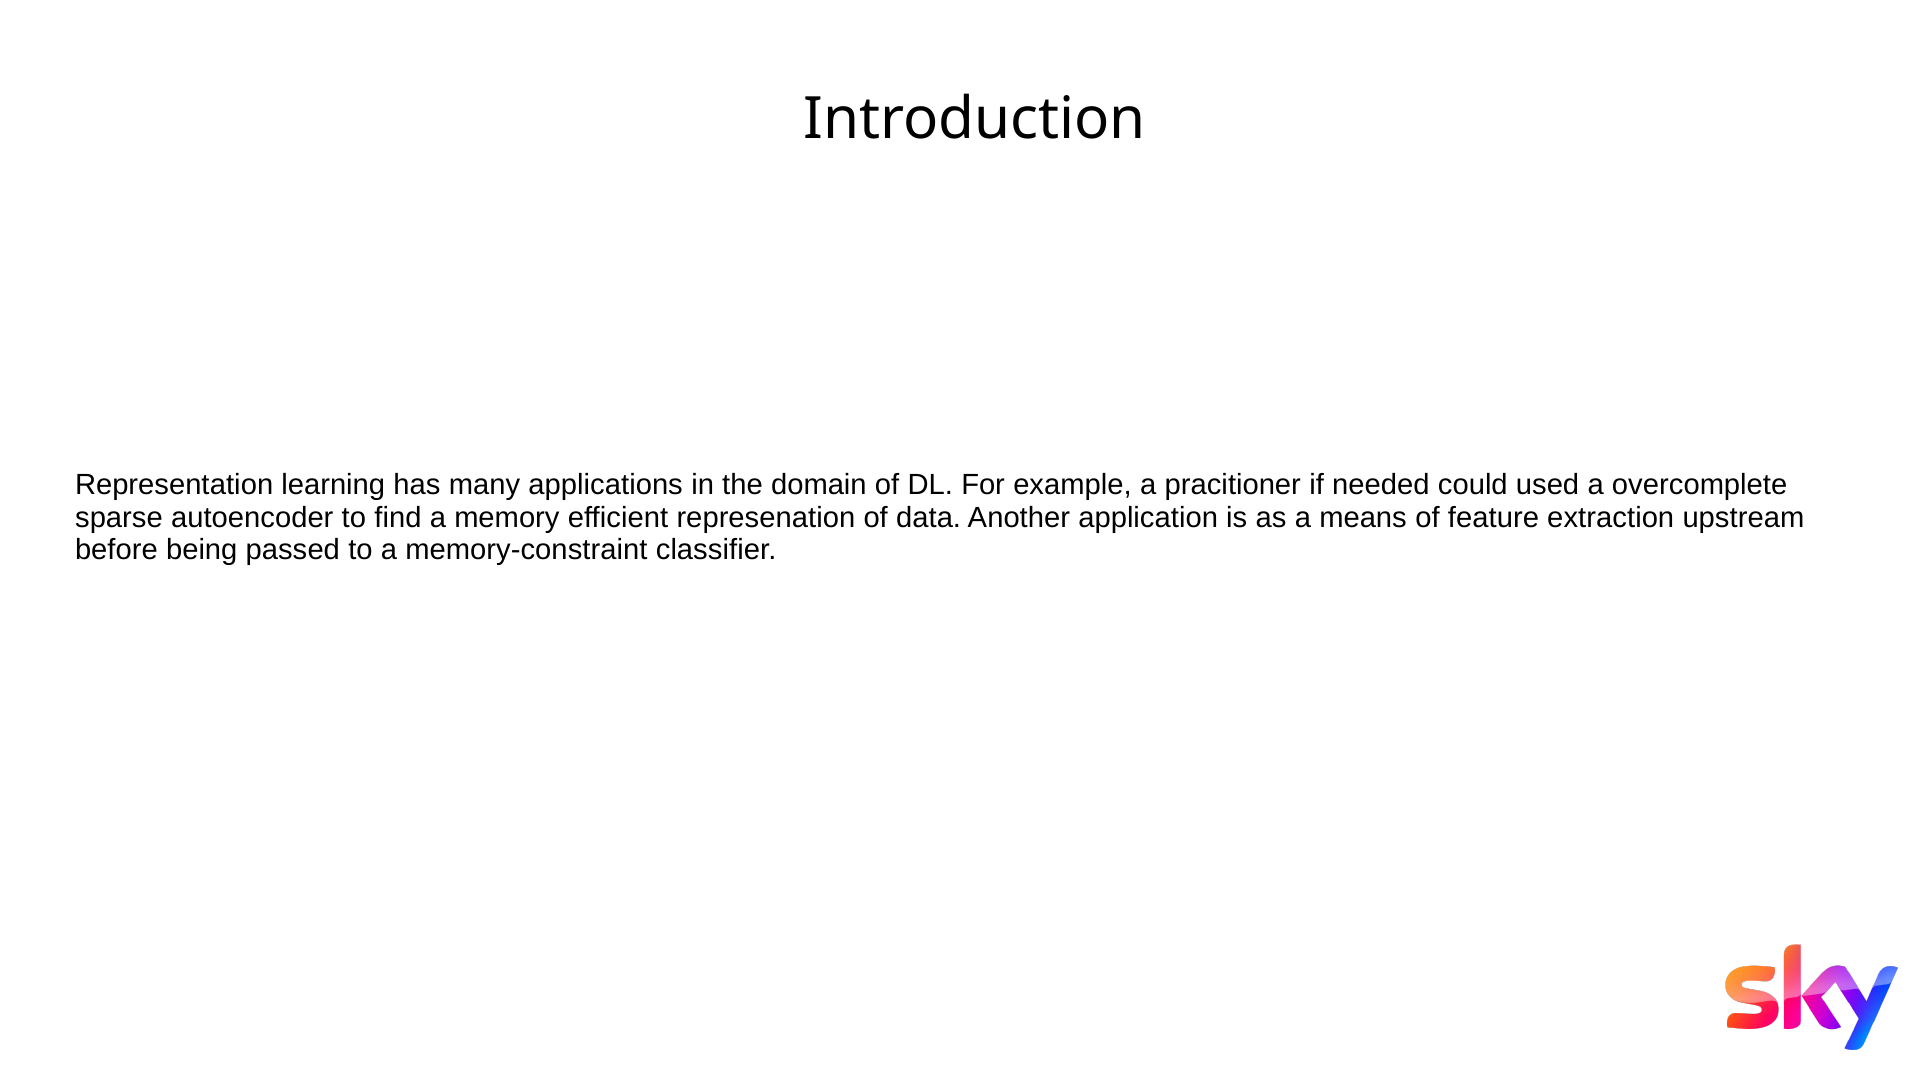

Introduction
# Representation learning has many applications in the domain of DL. For example, a pracitioner if needed could used a overcomplete sparse autoencoder to find a memory efficient represenation of data. Another application is as a means of feature extraction upstream before being passed to a memory-constraint classifier.